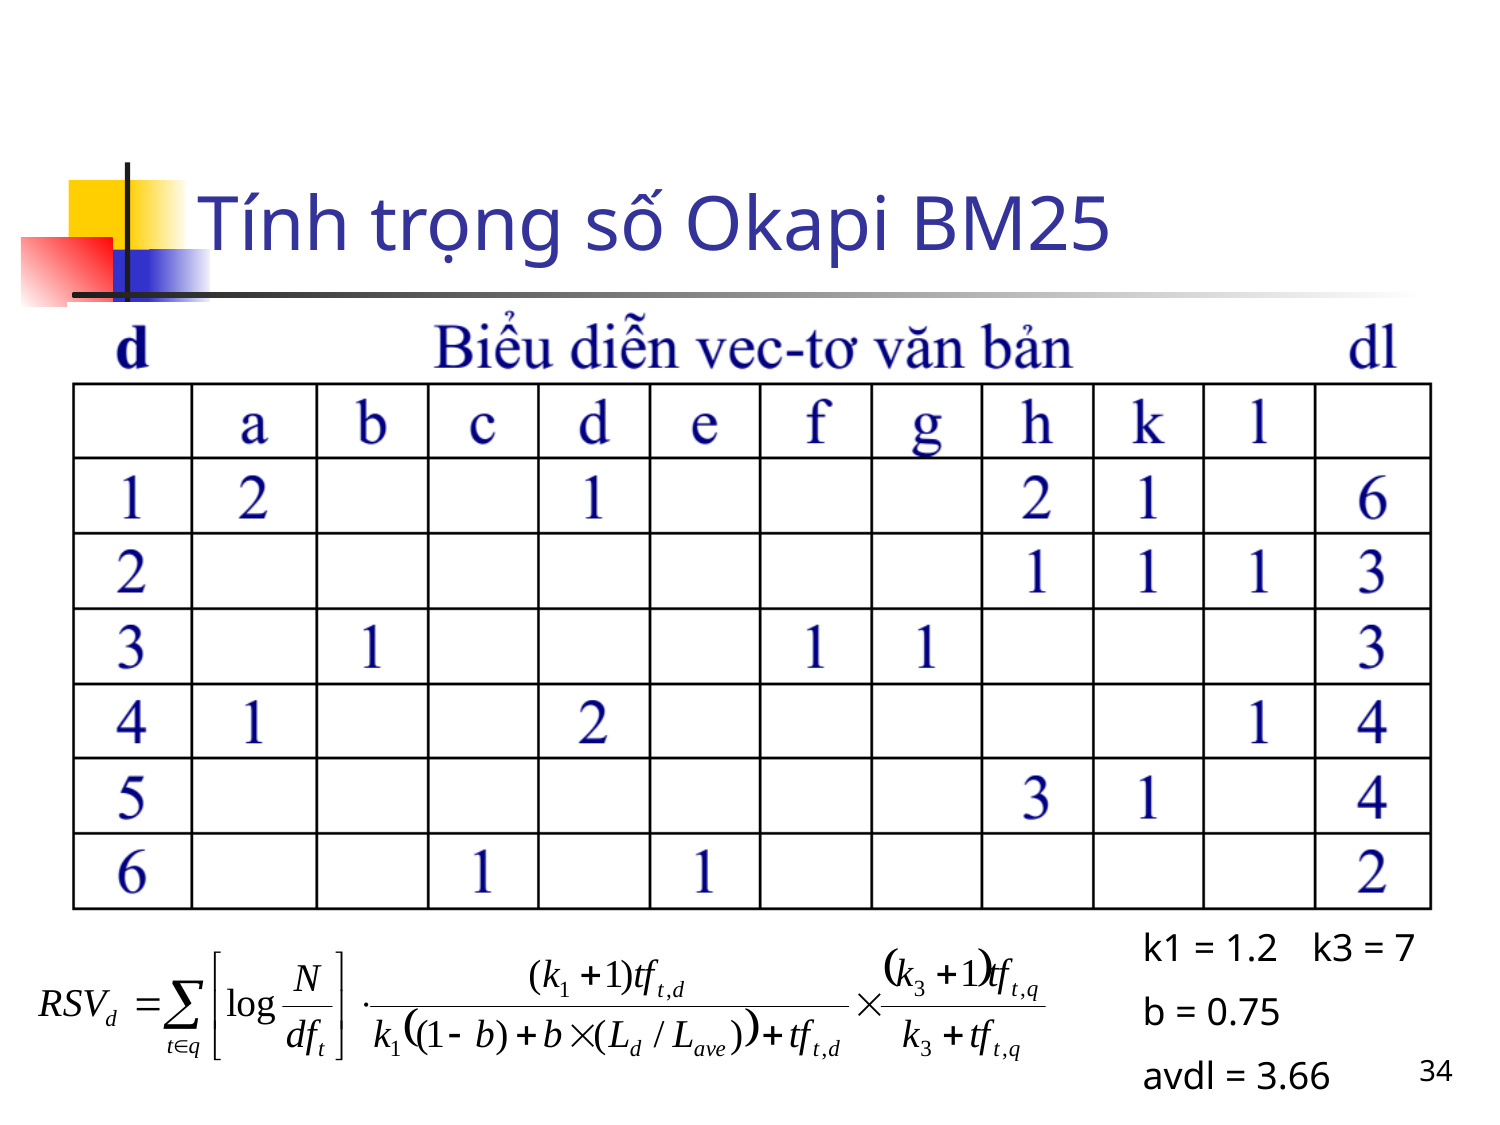

# Tính trọng số Okapi BM25
k1 = 1.2	 k3 = 7
b = 0.75
avdl = 3.66